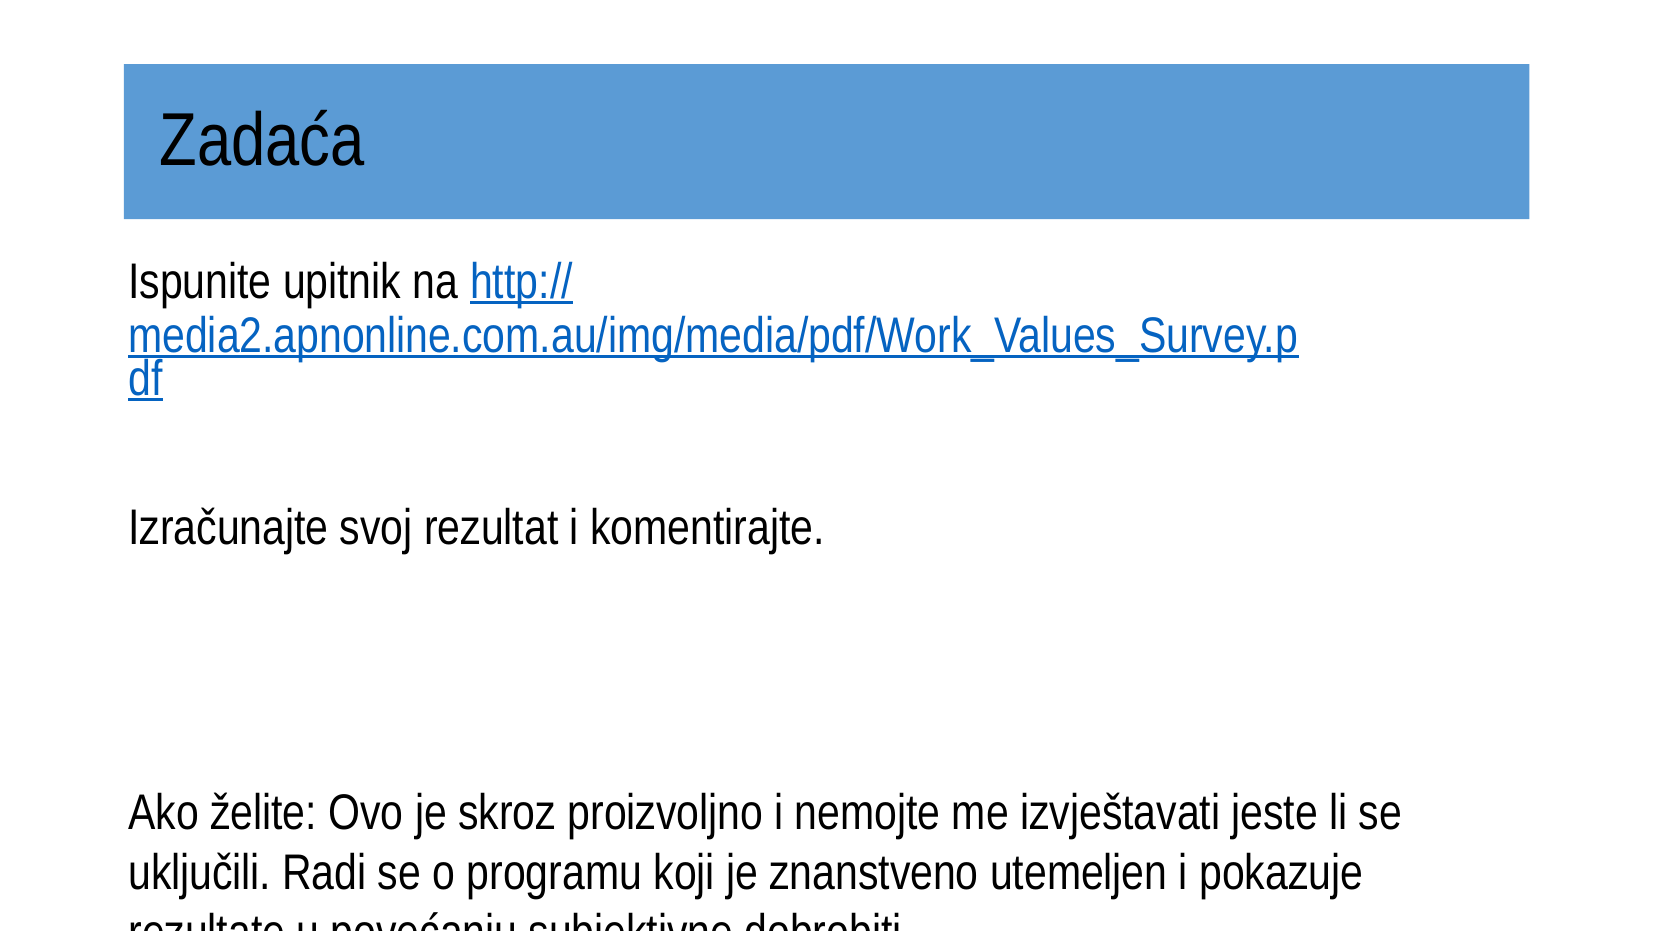

# Zadaća
Ispunite upitnik na http://media2.apnonline.com.au/img/media/pdf/Work_Values_Survey.pdf
Izračunajte svoj rezultat i komentirajte.
Ako želite: Ovo je skroz proizvoljno i nemojte me izvještavati jeste li se uključili. Radi se o programu koji je znanstveno utemeljen i pokazuje rezultate u povećanju subjektivne dobrobiti. https://sasupenn.qualtrics.com/jfe/form/SV_3KjD6Ojnlj773mZ?Q_JFE=qdg